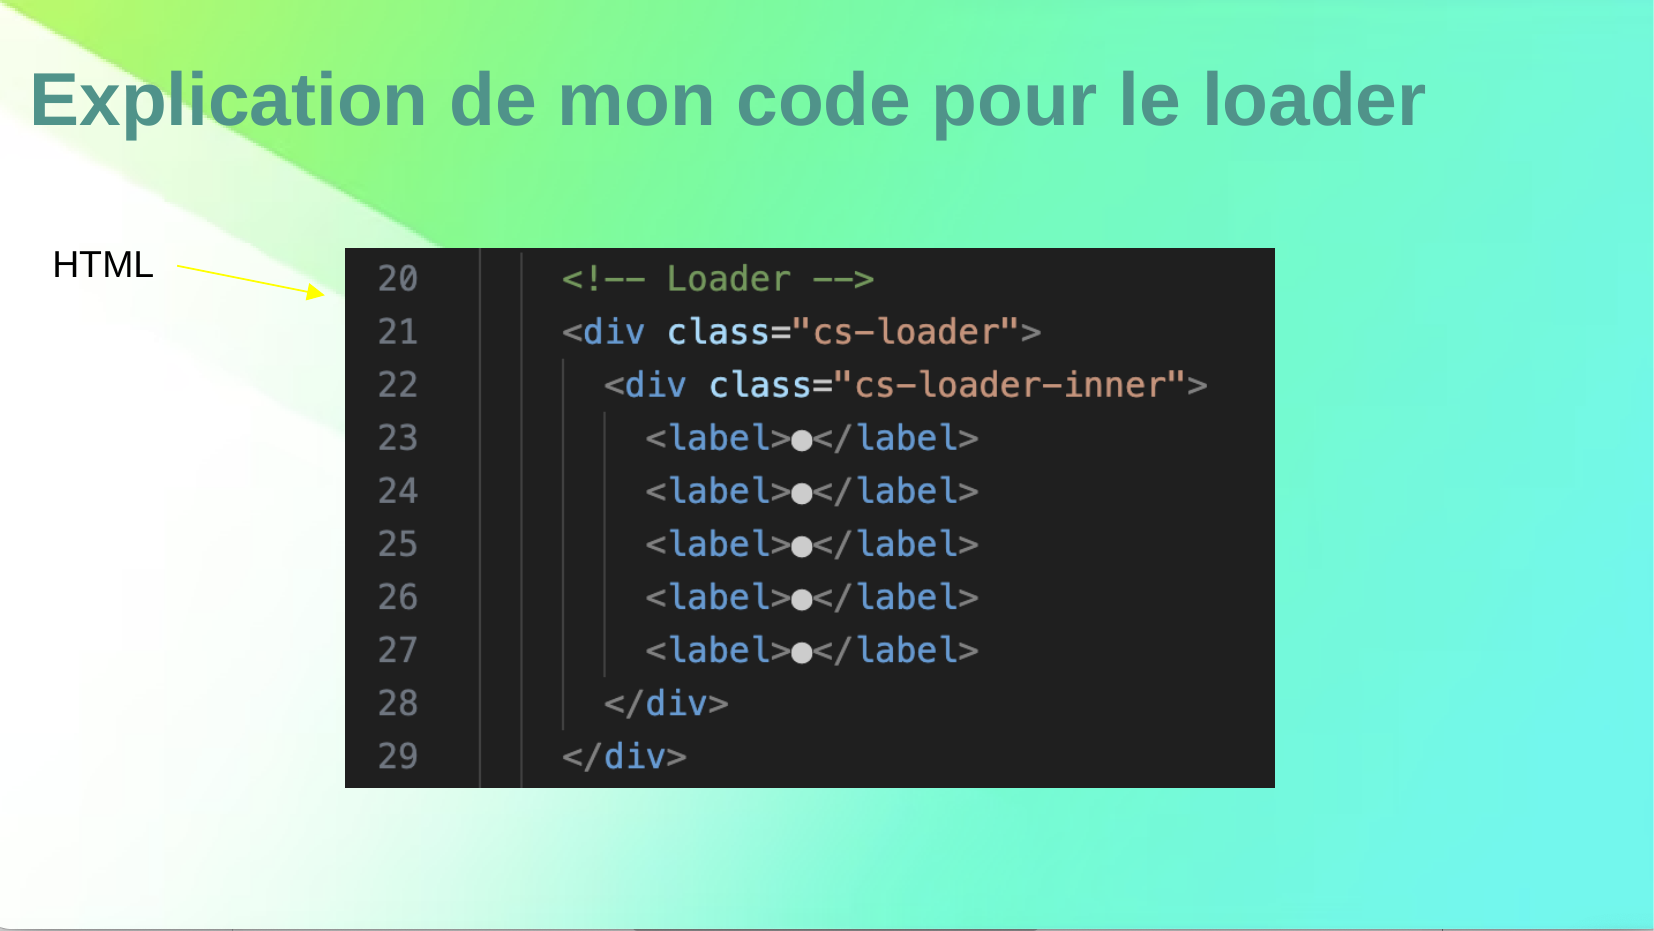

# Explication de mon code pour le loader
HTML
12